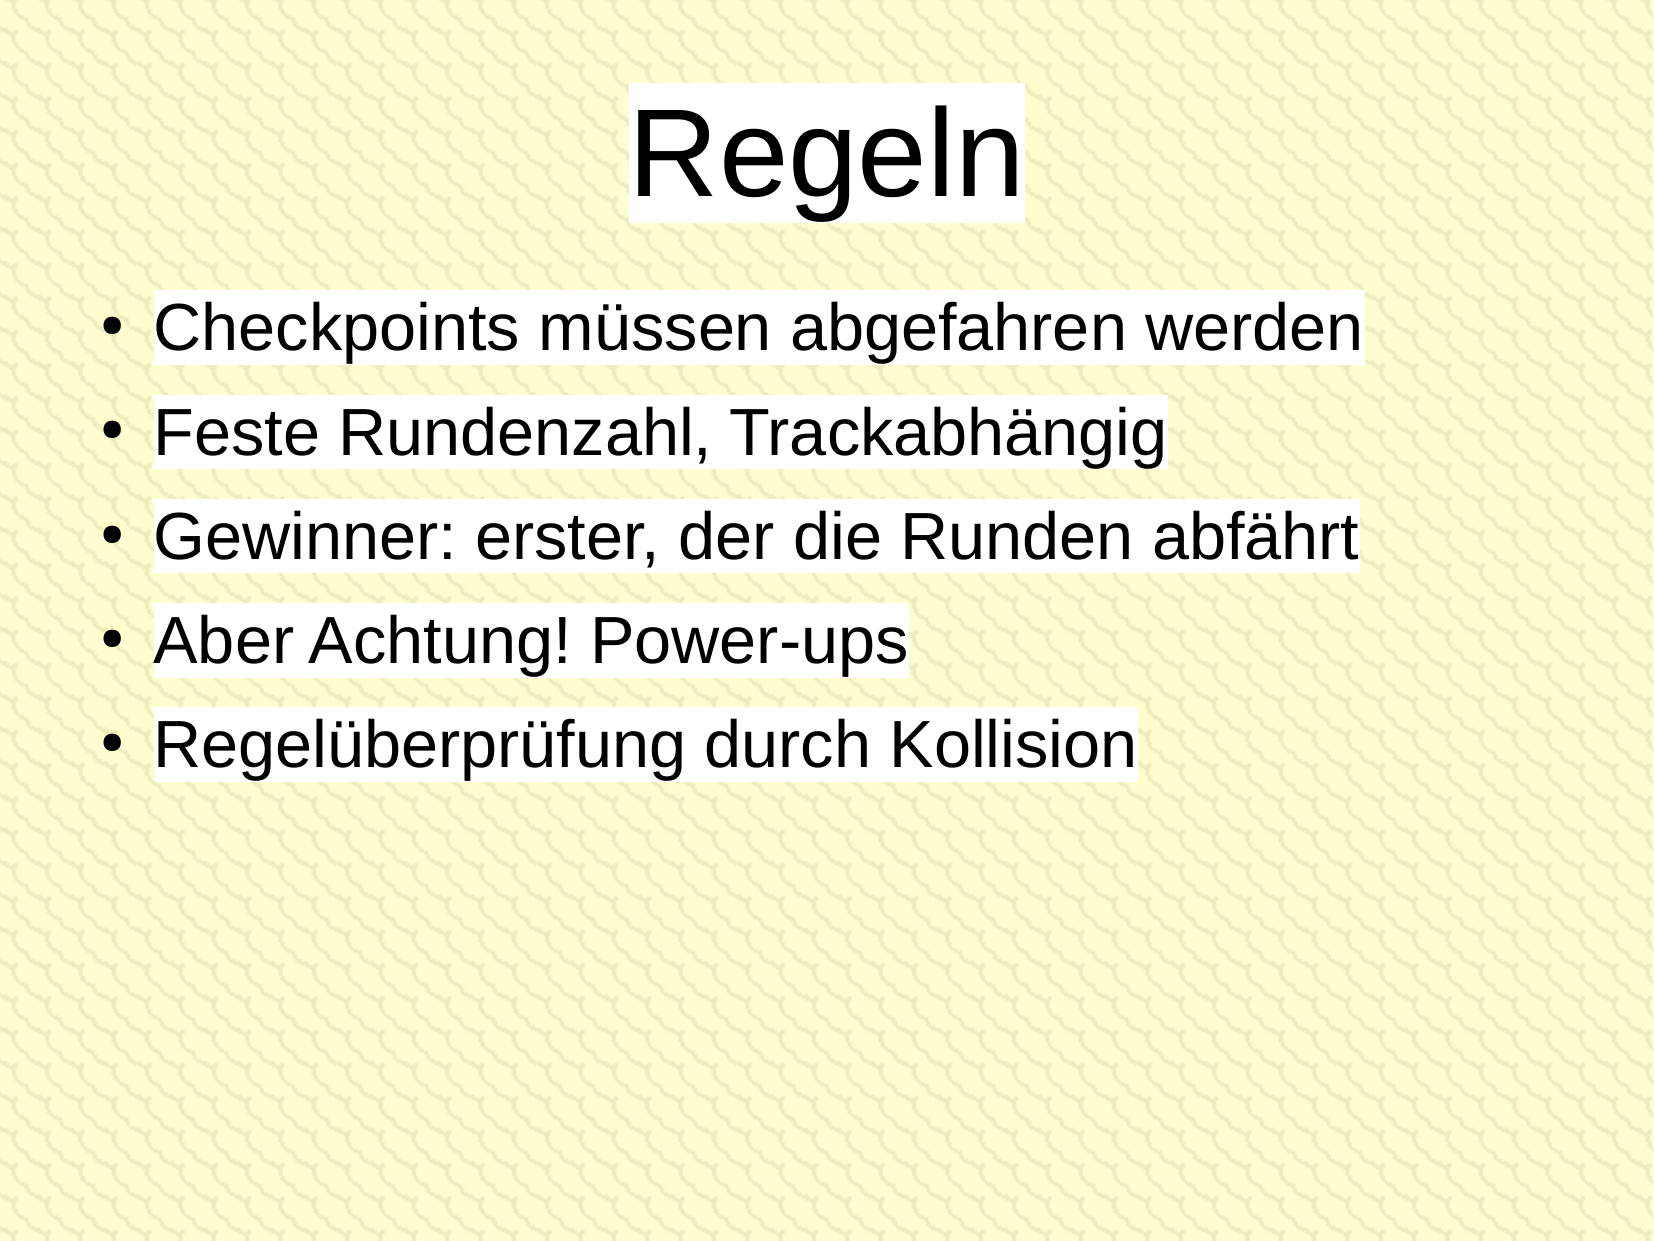

# Regeln
Checkpoints müssen abgefahren werden
Feste Rundenzahl, Trackabhängig
Gewinner: erster, der die Runden abfährt
Aber Achtung! Power-ups
Regelüberprüfung durch Kollision